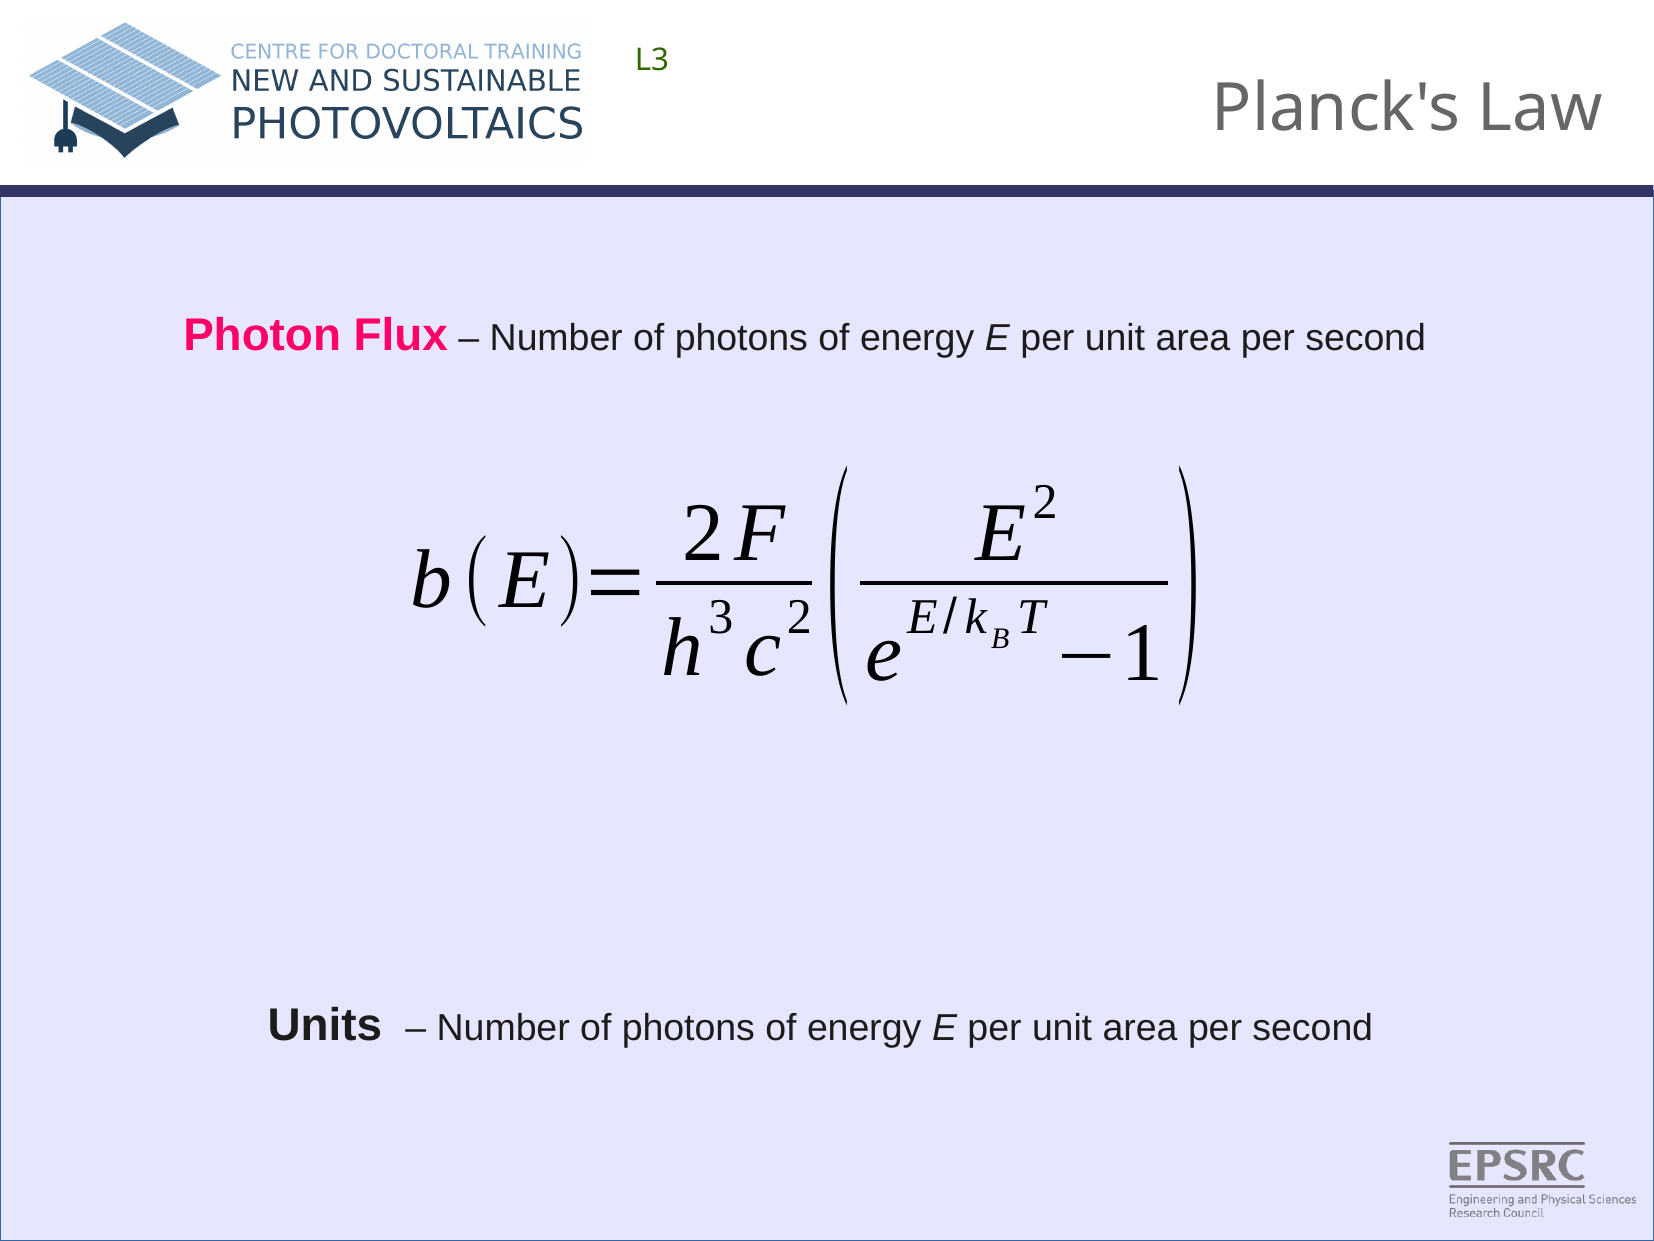

L3
Planck's Law
Photon Flux – Number of photons of energy E per unit area per second
Units – Number of photons of energy E per unit area per second